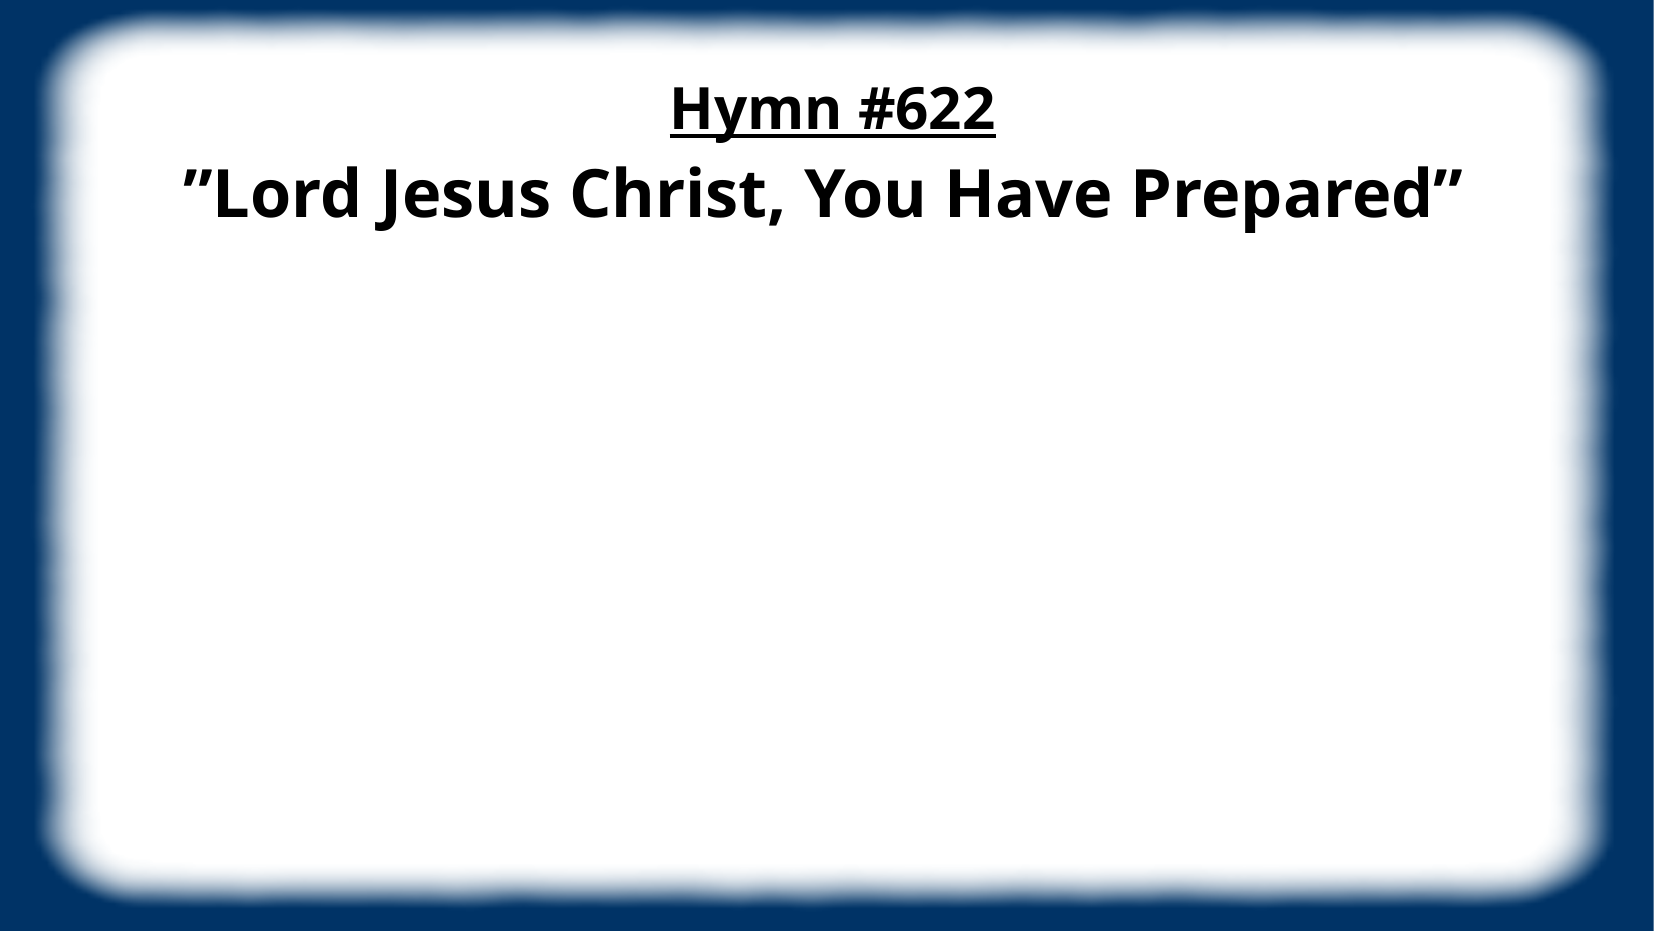

Hymn #622
”Lord Jesus Christ, You Have Prepared”